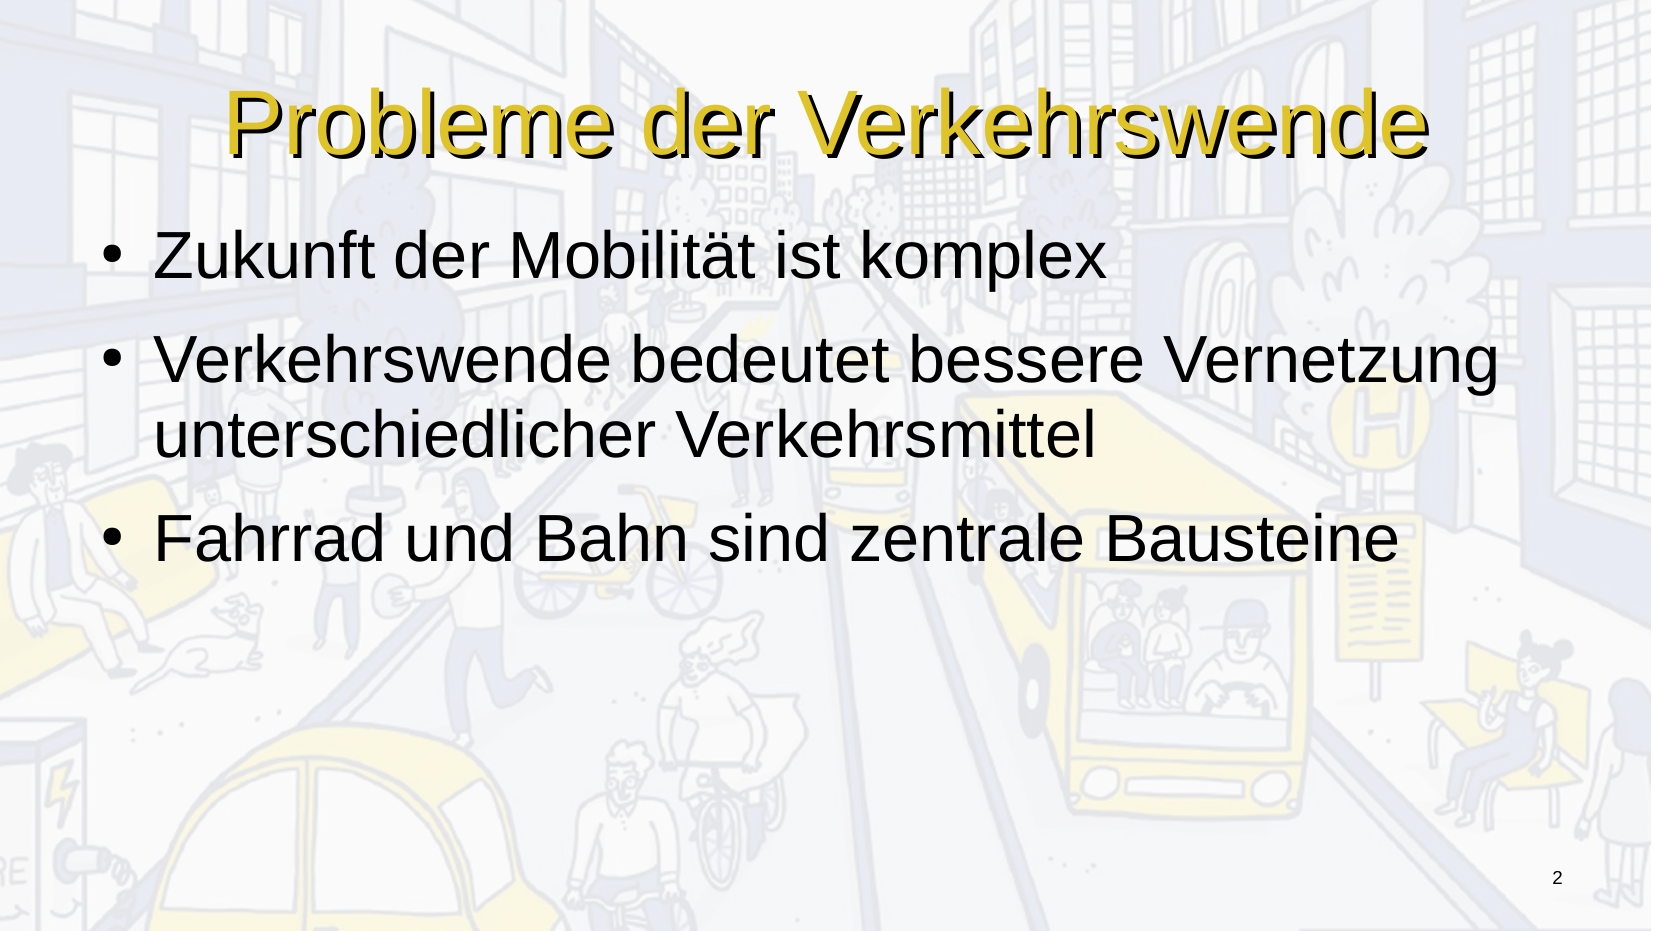

# Probleme der Verkehrswende
Zukunft der Mobilität ist komplex
Verkehrswende bedeutet bessere Vernetzung unterschiedlicher Verkehrsmittel
Fahrrad und Bahn sind zentrale Bausteine